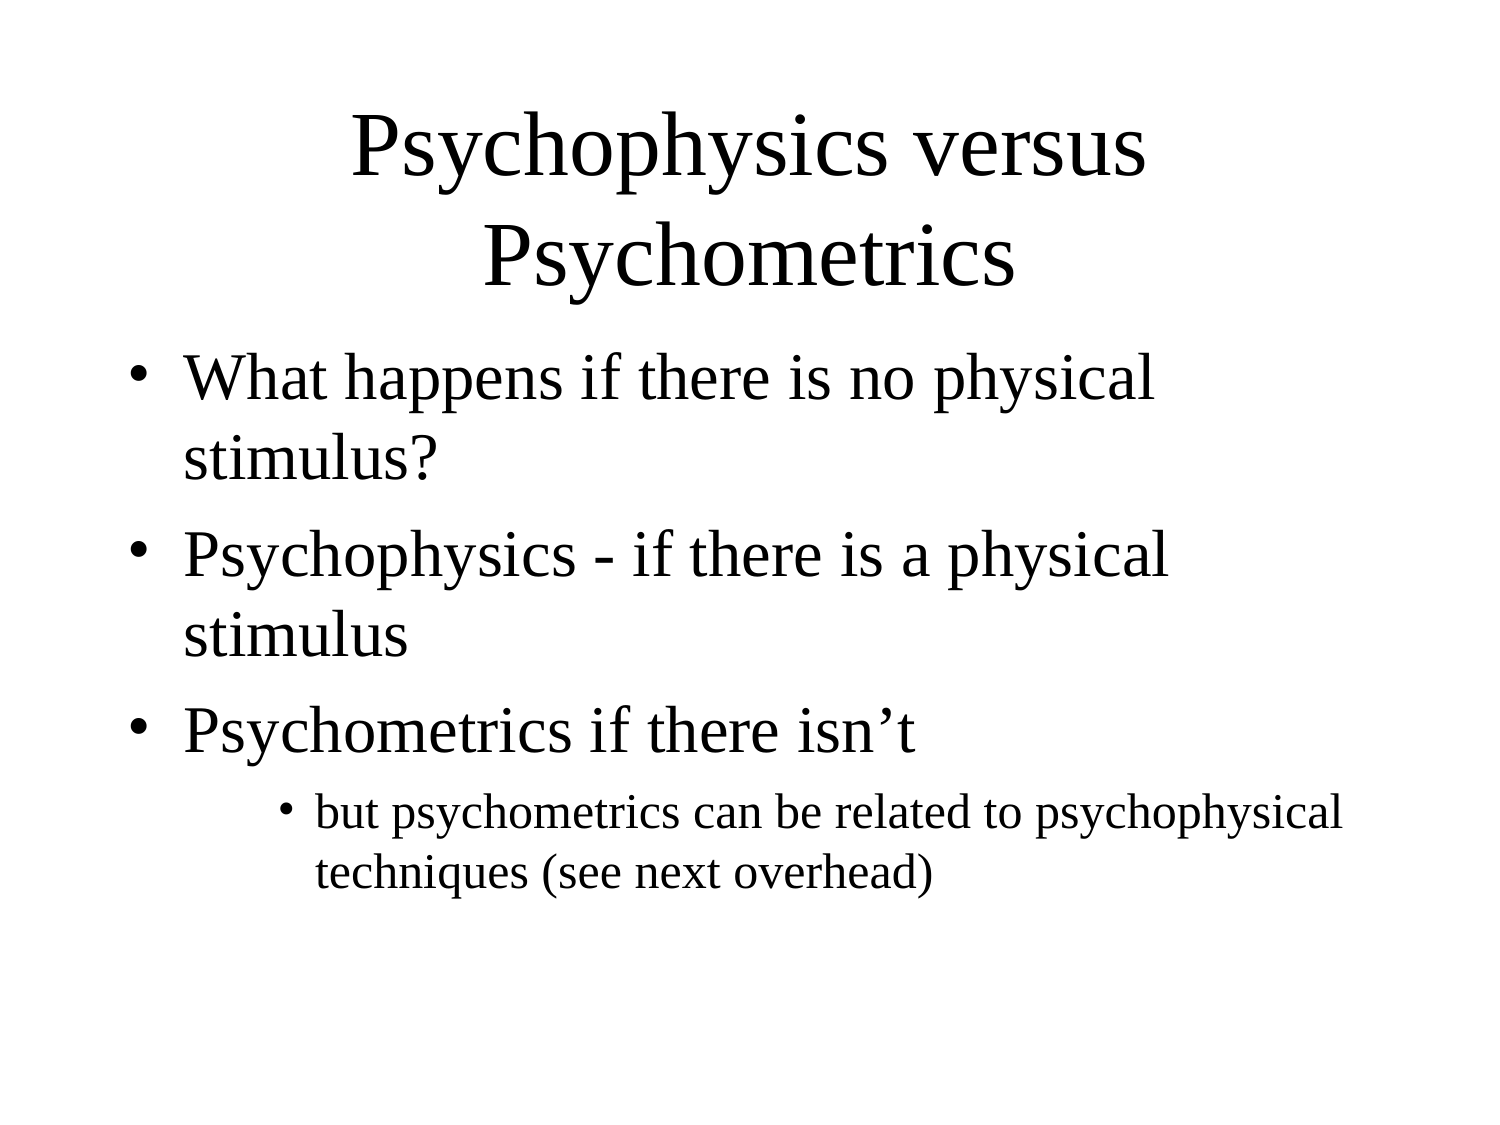

# Psychophysics versus Psychometrics
What happens if there is no physical stimulus?
Psychophysics - if there is a physical stimulus
Psychometrics if there isn’t
but psychometrics can be related to psychophysical techniques (see next overhead)